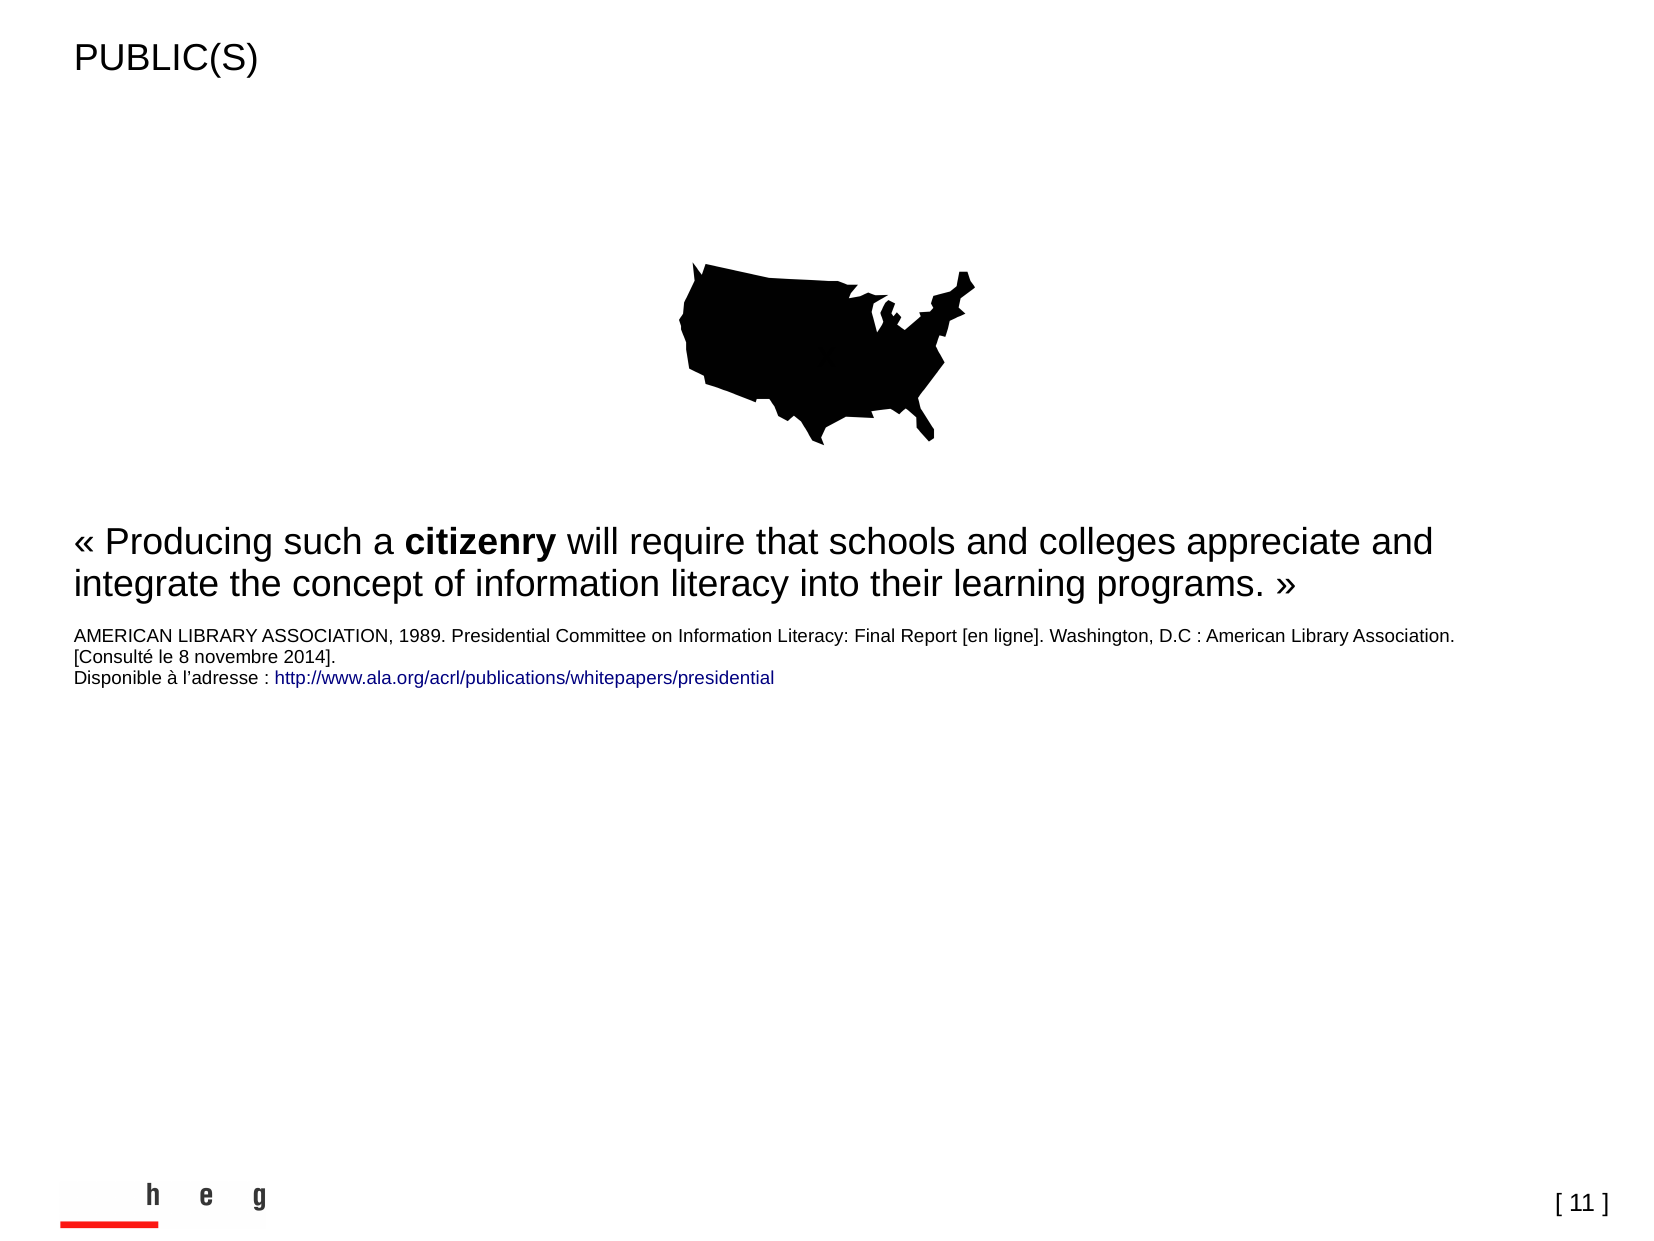

PUBLIC(S)
« Producing such a citizenry will require that schools and colleges appreciate and integrate the concept of information literacy into their learning programs. »
AMERICAN LIBRARY ASSOCIATION, 1989. Presidential Committee on Information Literacy: Final Report [en ligne]. Washington, D.C : American Library Association. [Consulté le 8 novembre 2014].
Disponible à l’adresse : http://www.ala.org/acrl/publications/whitepapers/presidential
x